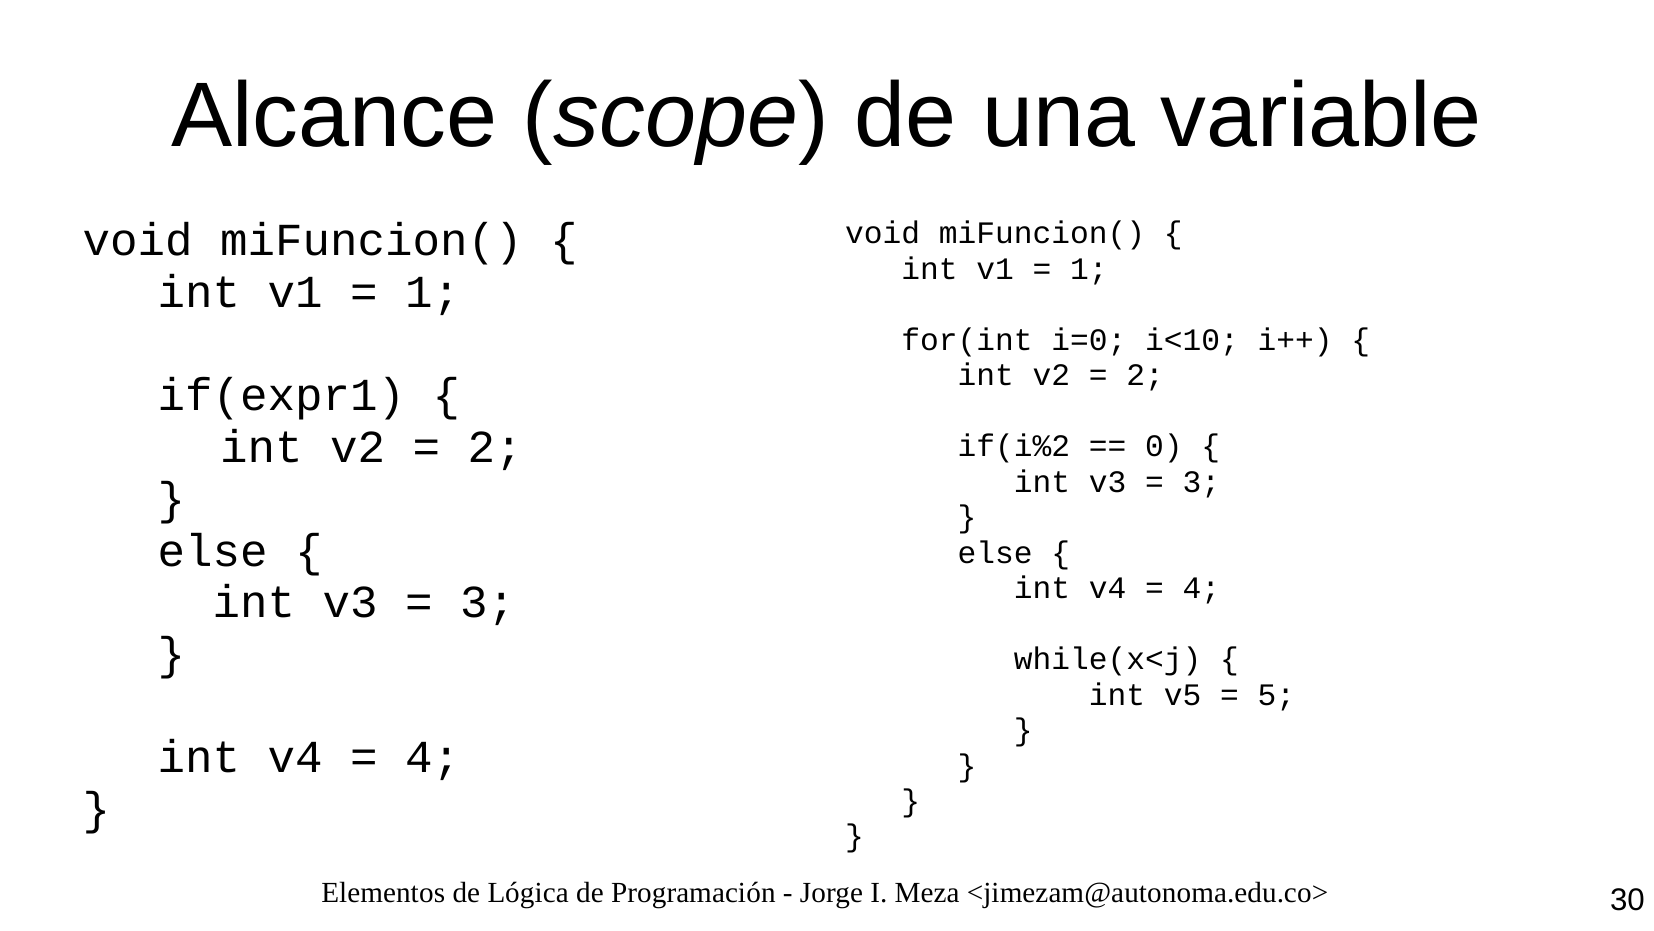

# Alcance (scope) de una variable
void miFuncion() {
	int v1 = 1;
	if(expr1) {
 int v2 = 2;
	}
	else {
	 int v3 = 3;
	}
	int v4 = 4;
}
void miFuncion() {
 int v1 = 1;
 for(int i=0; i<10; i++) {
 int v2 = 2;
 if(i%2 == 0) {
 int v3 = 3;
 }
 else {
 int v4 = 4;
 while(x<j) {
 int v5 = 5;
 }
 }
 }
}
Elementos de Lógica de Programación - Jorge I. Meza <jimezam@autonoma.edu.co>